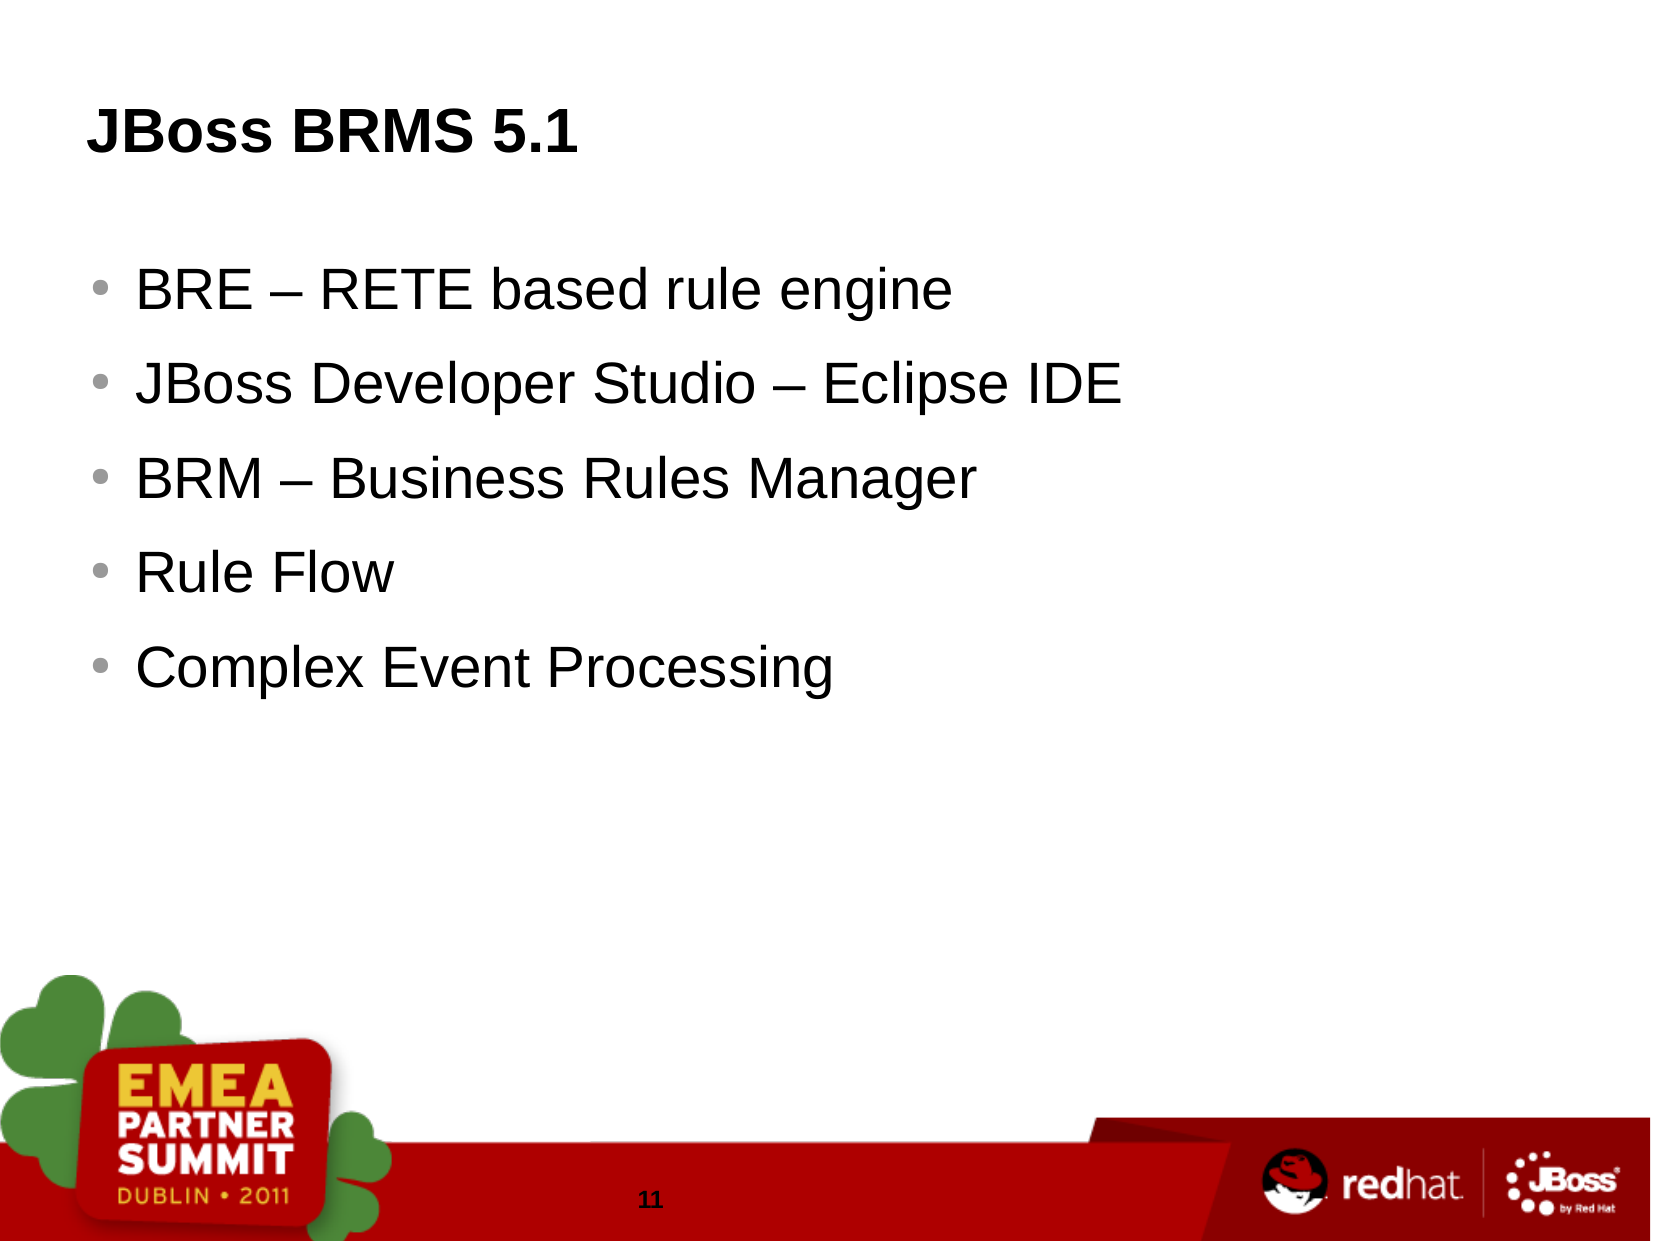

# JBoss BRMS 5.1
BRE – RETE based rule engine
JBoss Developer Studio – Eclipse IDE
BRM – Business Rules Manager
Rule Flow
Complex Event Processing